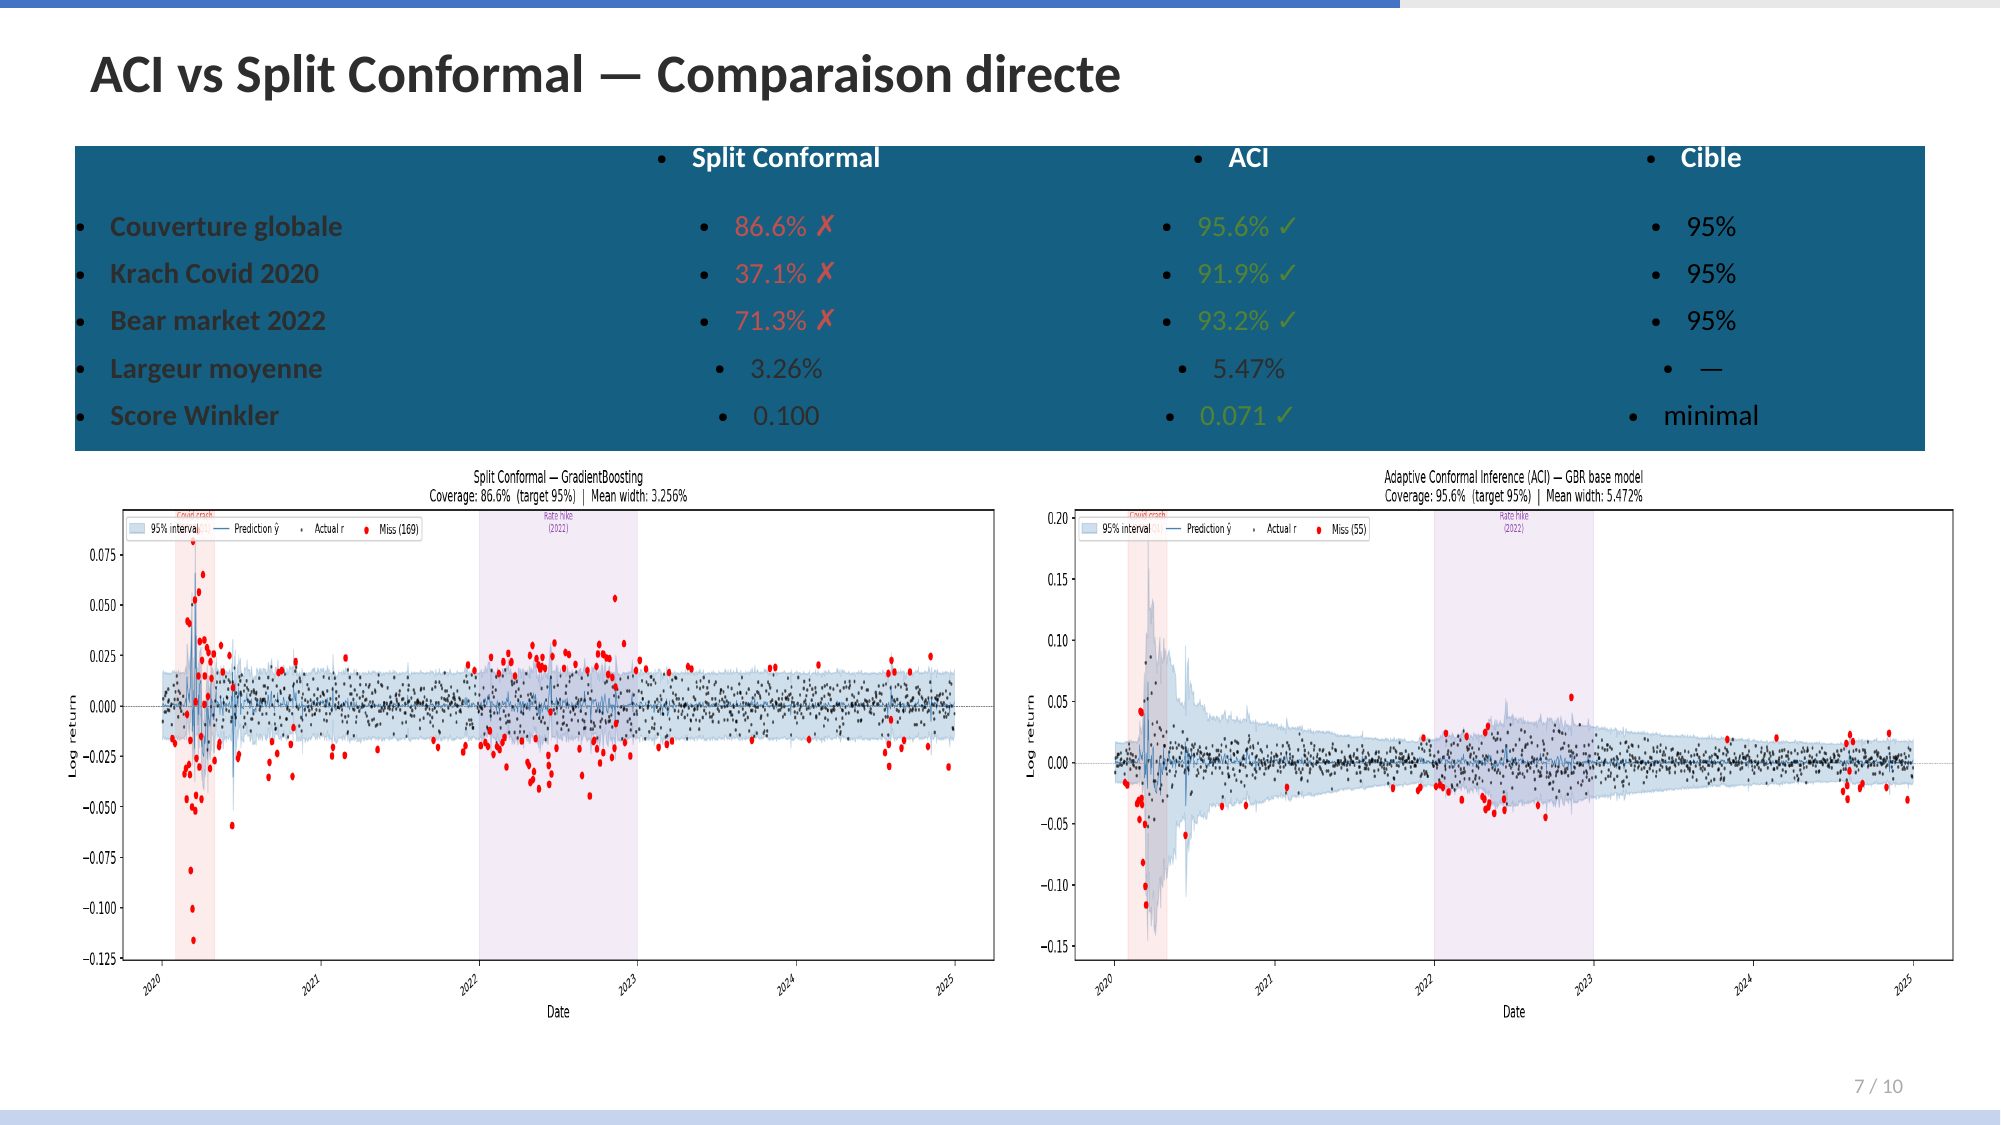

ACI vs Split Conformal — Comparaison directe
| | Split Conformal | ACI | Cible |
| --- | --- | --- | --- |
| Couverture globale | 86.6% ✗ | 95.6% ✓ | 95% |
| Krach Covid 2020 | 37.1% ✗ | 91.9% ✓ | 95% |
| Bear market 2022 | 71.3% ✗ | 93.2% ✓ | 95% |
| Largeur moyenne | 3.26% | 5.47% | — |
| Score Winkler | 0.100 | 0.071 ✓ | minimal |
7 / 10